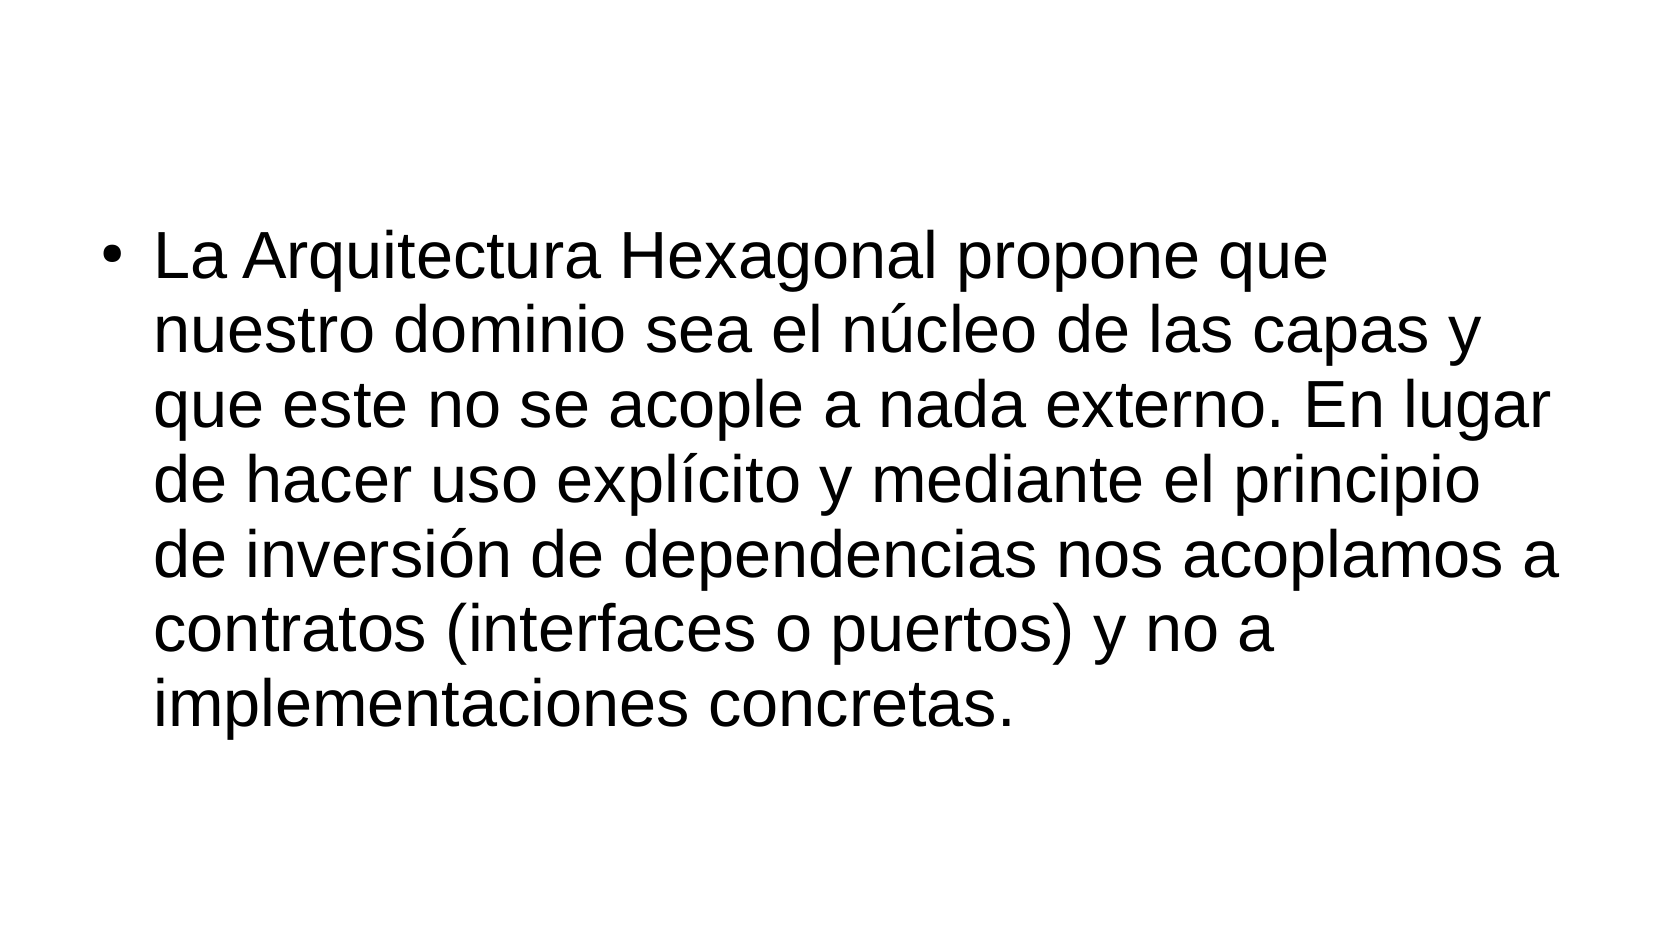

#
La Arquitectura Hexagonal propone que nuestro dominio sea el núcleo de las capas y que este no se acople a nada externo. En lugar de hacer uso explícito y mediante el principio de inversión de dependencias nos acoplamos a contratos (interfaces o puertos) y no a implementaciones concretas.